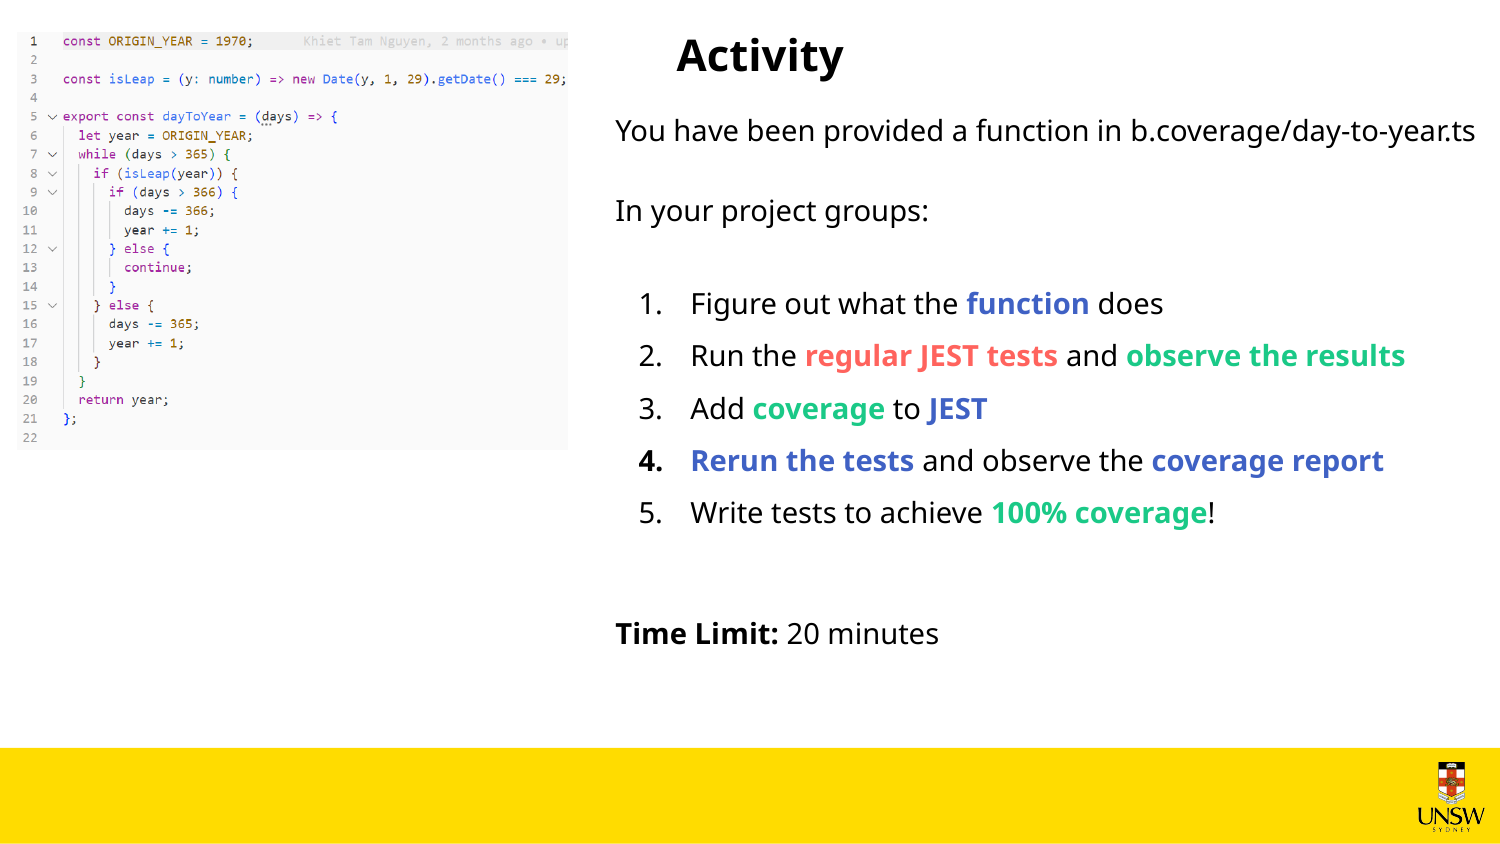

Activity
You have been provided a function in b.coverage/day-to-year.ts
In your project groups:
Figure out what the function does
Run the regular JEST tests and observe the results
Add coverage to JEST
Rerun the tests and observe the coverage report
Write tests to achieve 100% coverage!
Time Limit: 20 minutes